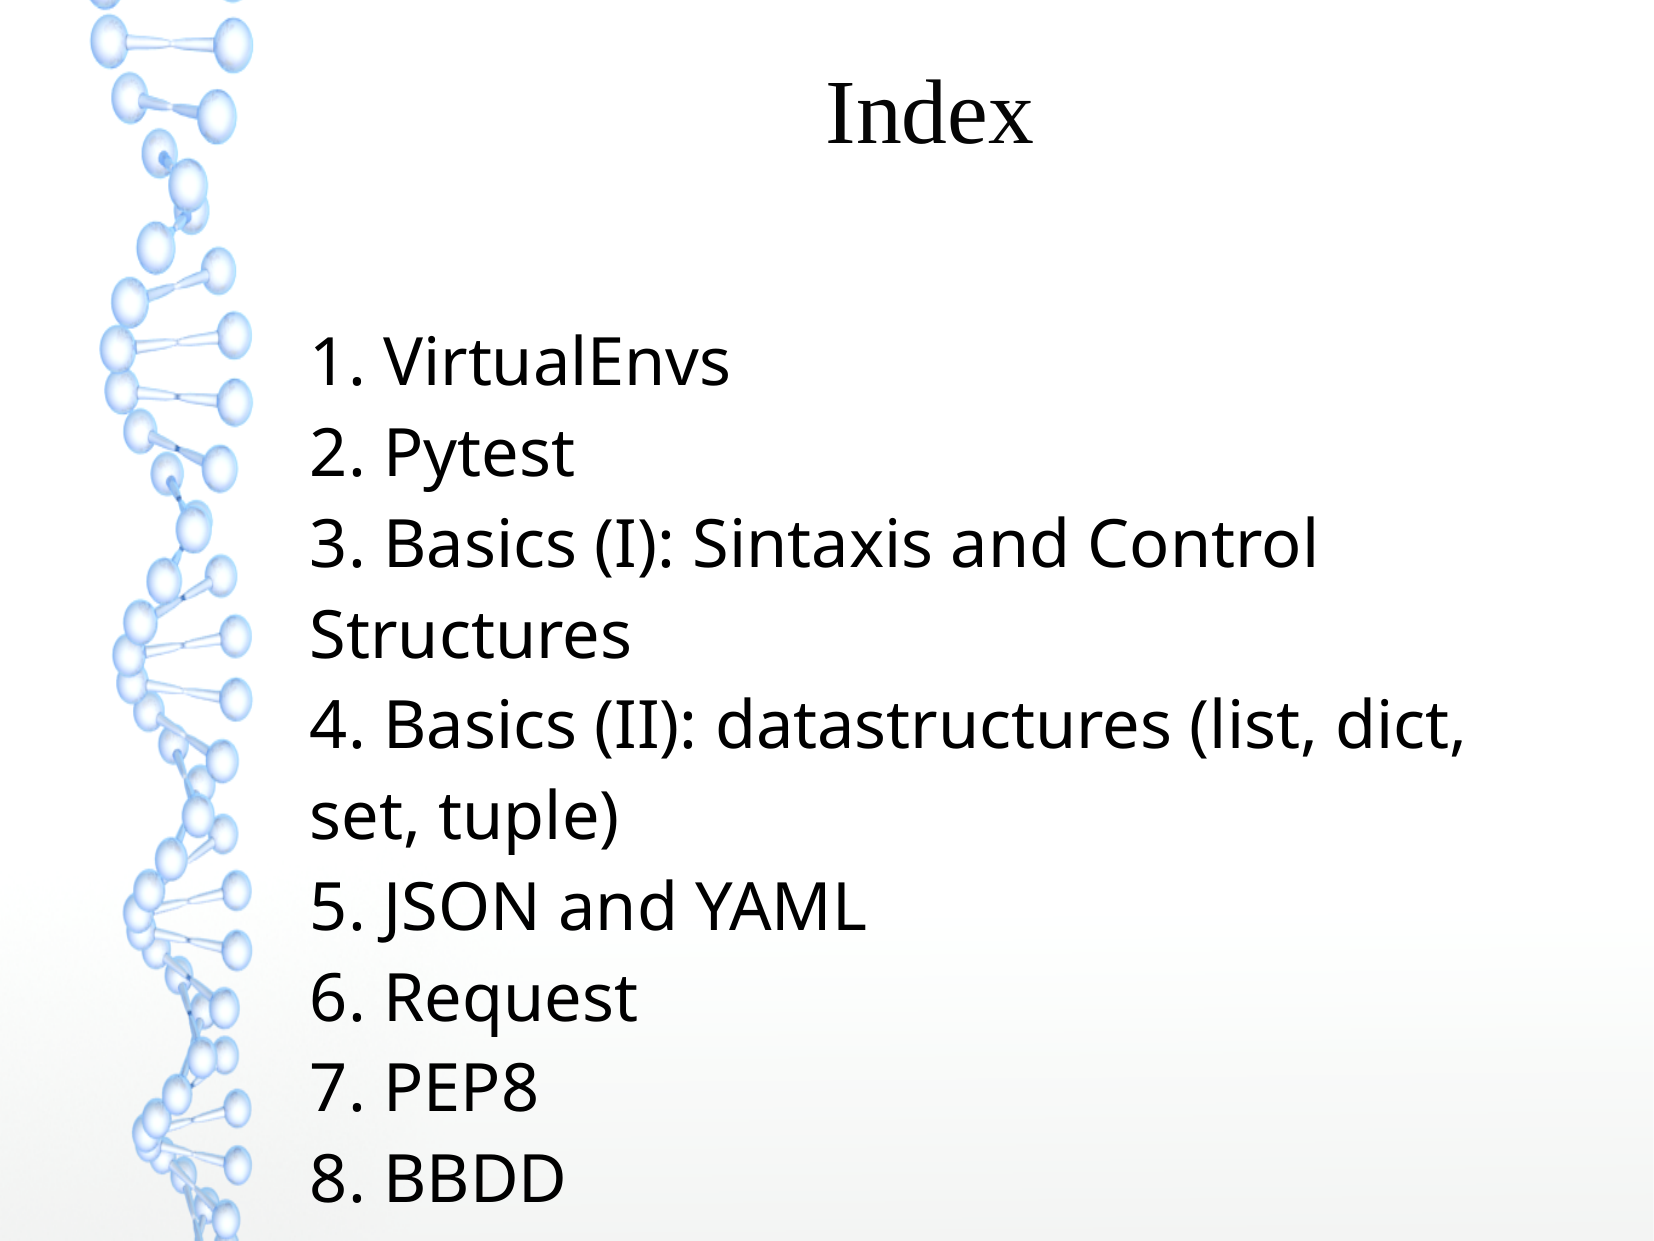

# Index
1. VirtualEnvs
2. Pytest
3. Basics (I): Sintaxis and Control Structures
4. Basics (II): datastructures (list, dict, set, tuple)
5. JSON and YAML
6. Request
7. PEP8
8. BBDD